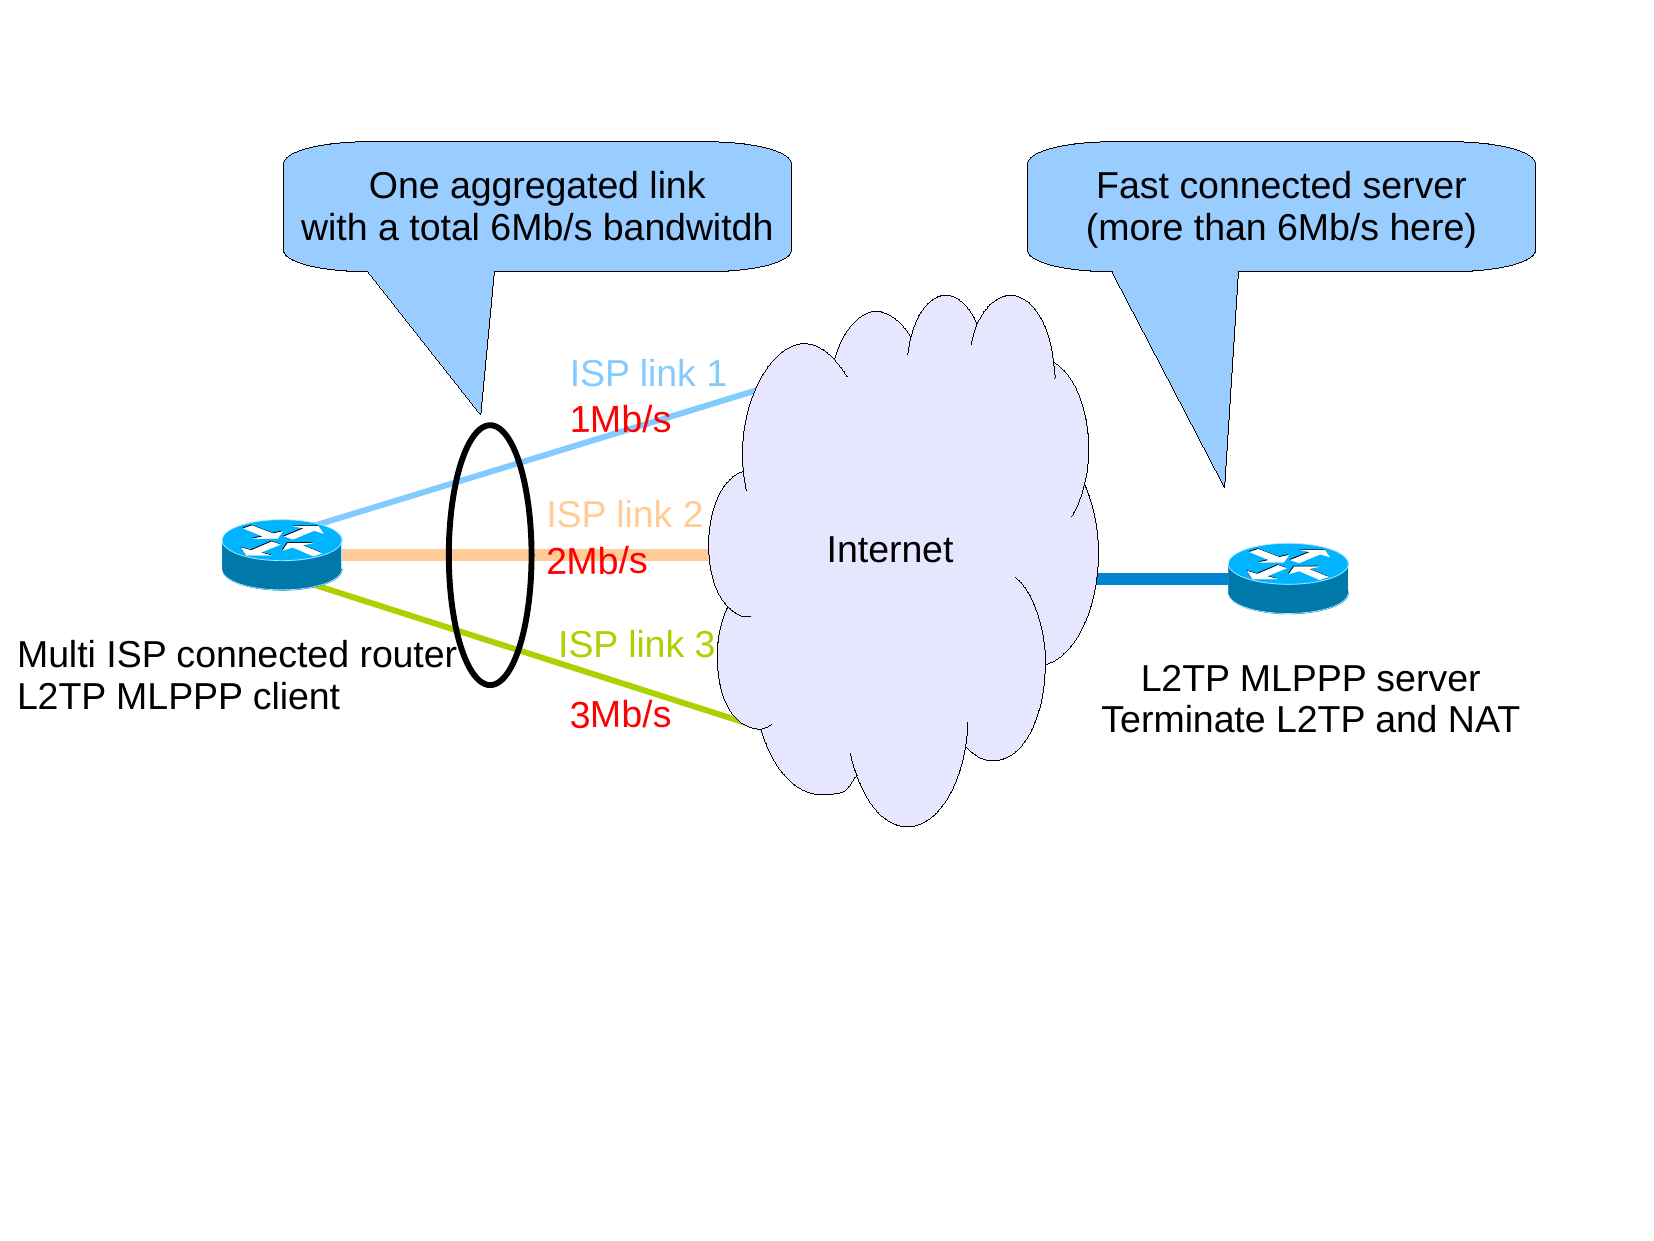

One aggregated link
with a total 6Mb/s bandwitdh
Fast connected server
(more than 6Mb/s here)
Internet
ISP link 1
1Mb/s
ISP link 2
2Mb/s
ISP link 3
Multi ISP connected router
L2TP MLPPP client
L2TP MLPPP server
Terminate L2TP and NAT
3Mb/s